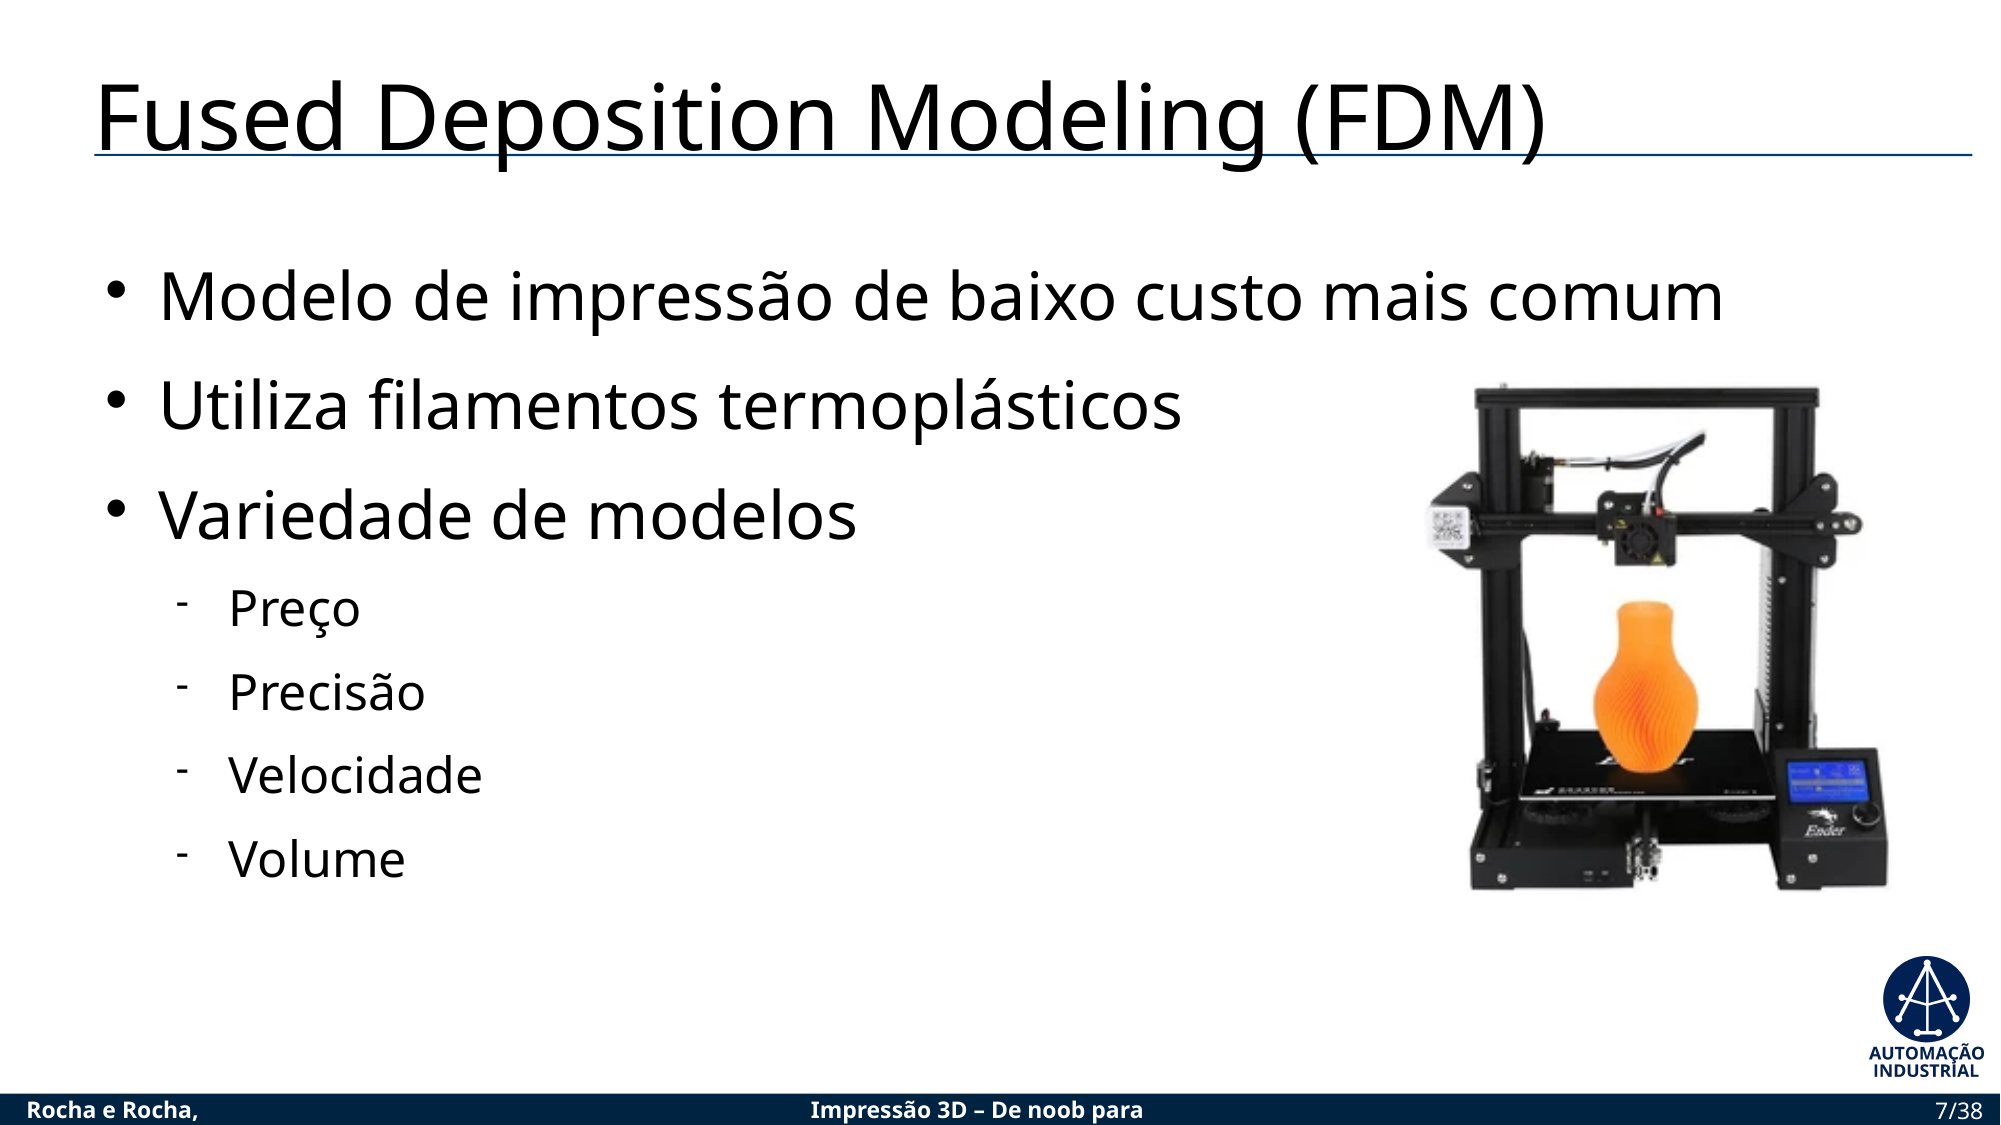

Fused Deposition Modeling (FDM)
Modelo de impressão de baixo custo mais comum
Utiliza filamentos termoplásticos
Variedade de modelos
Preço
Precisão
Velocidade
Volume